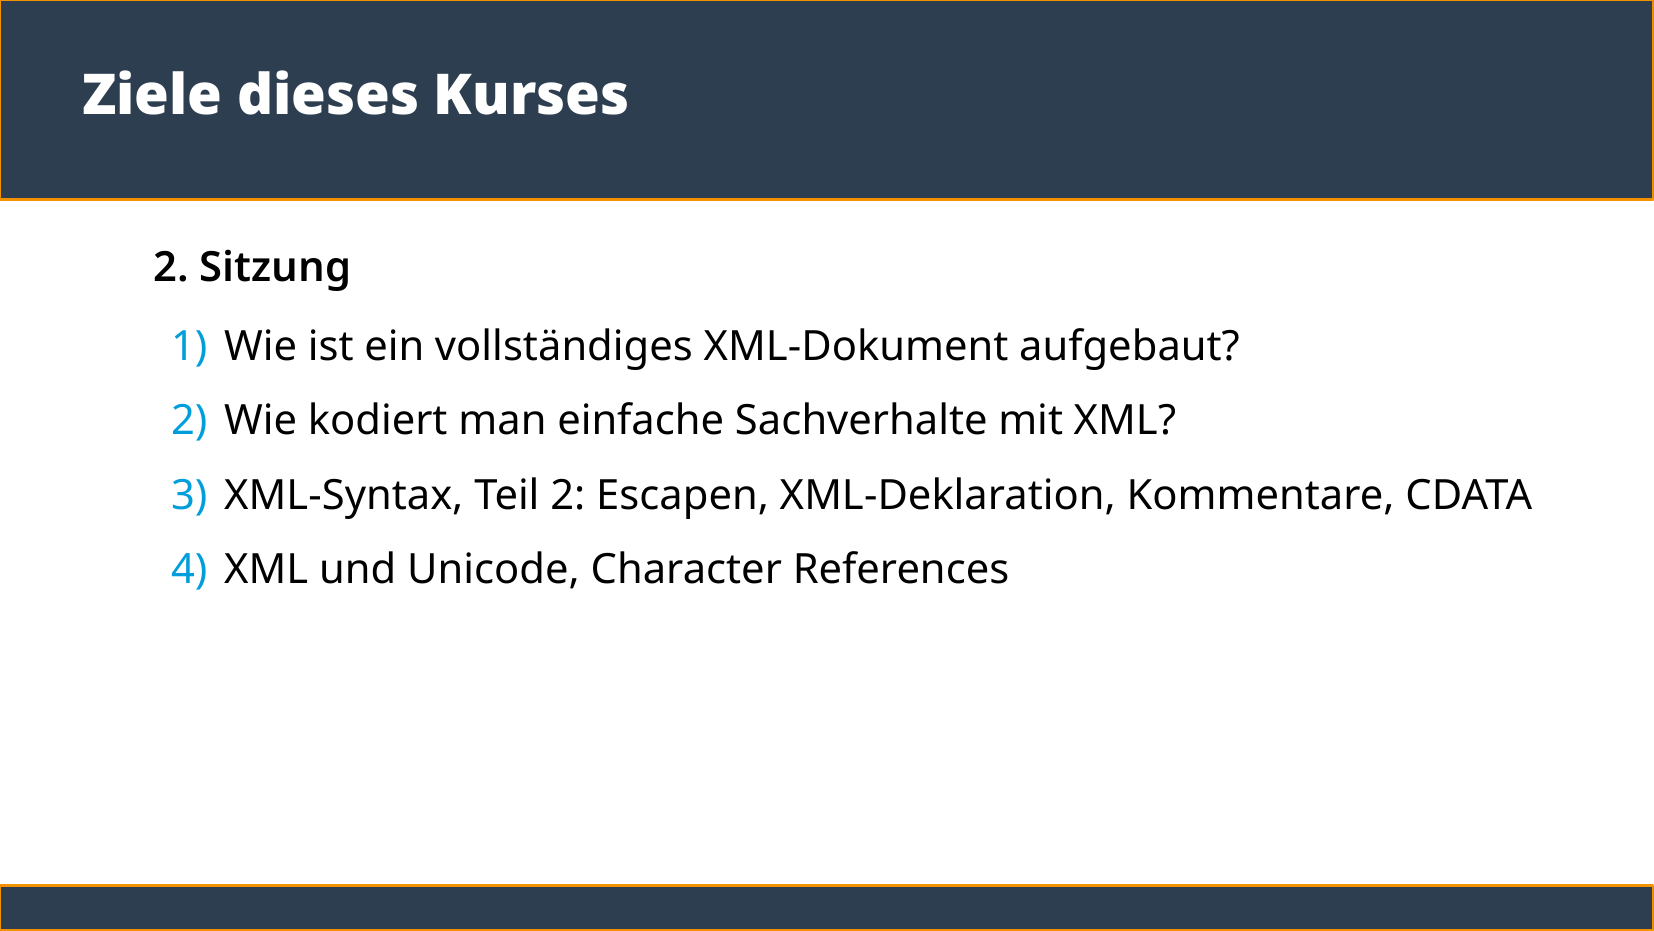

# Ziele dieses Kurses
2. Sitzung
Wie ist ein vollständiges XML-Dokument aufgebaut?
Wie kodiert man einfache Sachverhalte mit XML?
XML-Syntax, Teil 2: Escapen, XML-Deklaration, Kommentare, CDATA
XML und Unicode, Character References